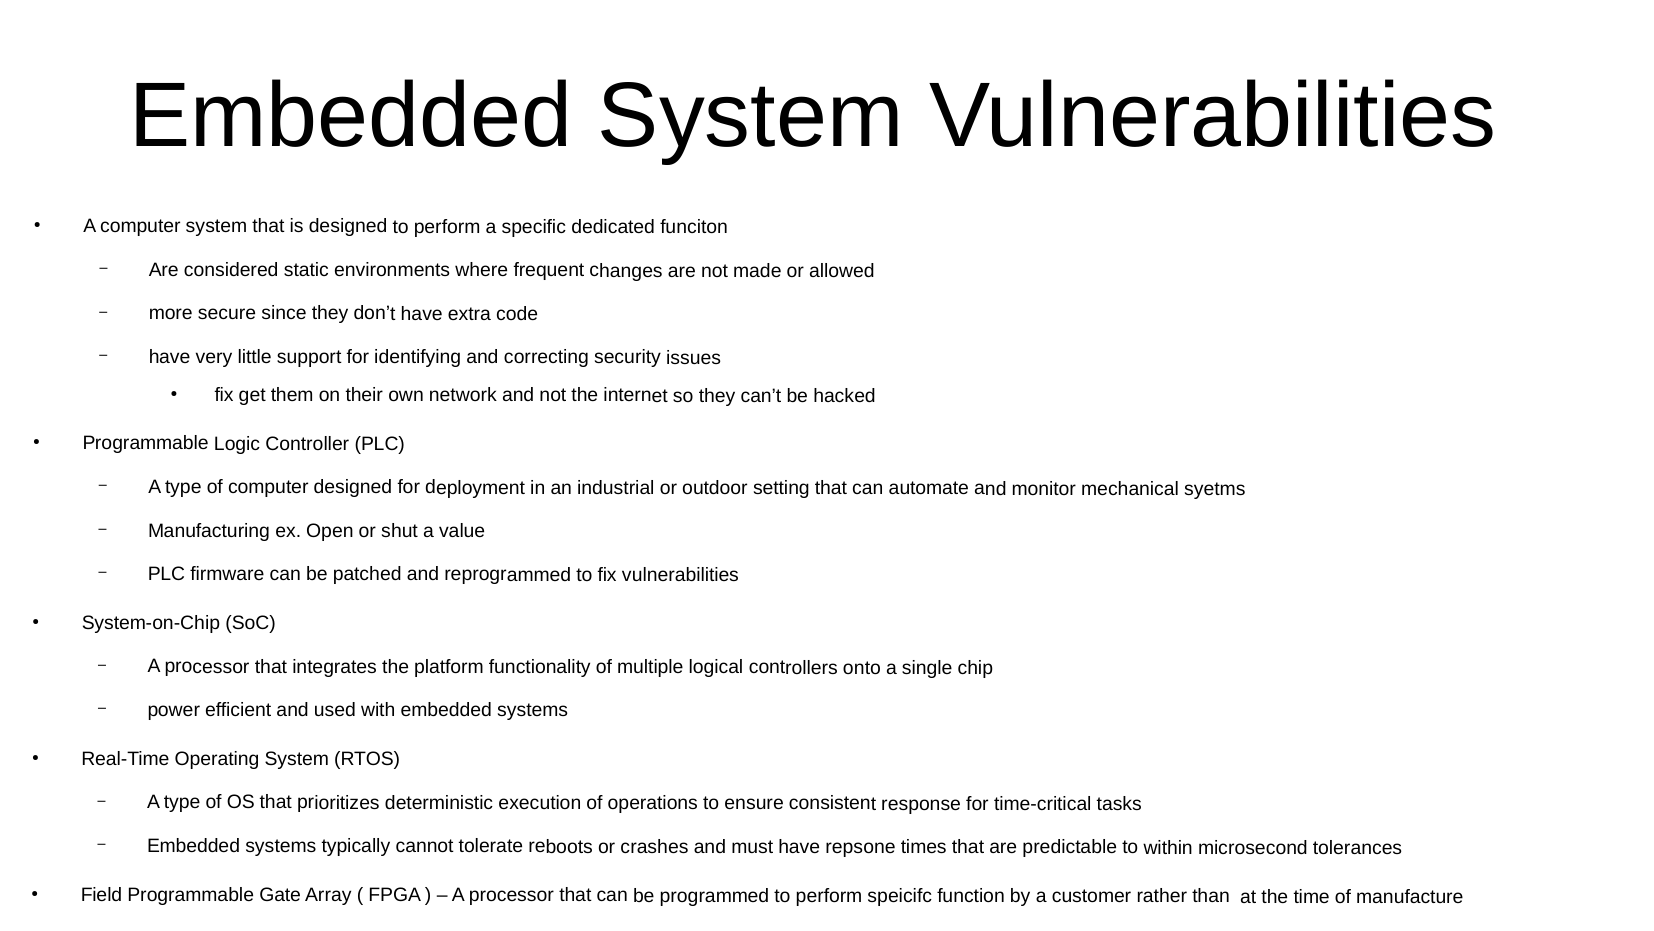

# Embedded System Vulnerabilities
A computer system that is designed to perform a specific dedicated funciton
Are considered static environments where frequent changes are not made or allowed
more secure since they don’t have extra code
have very little support for identifying and correcting security issues
fix get them on their own network and not the internet so they can’t be hacked
Programmable Logic Controller (PLC)
A type of computer designed for deployment in an industrial or outdoor setting that can automate and monitor mechanical syetms
Manufacturing ex. Open or shut a value
PLC firmware can be patched and reprogrammed to fix vulnerabilities
System-on-Chip (SoC)
A processor that integrates the platform functionality of multiple logical controllers onto a single chip
power efficient and used with embedded systems
Real-Time Operating System (RTOS)
A type of OS that prioritizes deterministic execution of operations to ensure consistent response for time-critical tasks
Embedded systems typically cannot tolerate reboots or crashes and must have repsone times that are predictable to within microsecond tolerances
Field Programmable Gate Array ( FPGA ) – A processor that can be programmed to perform speicifc function by a customer rather than at the time of manufacture